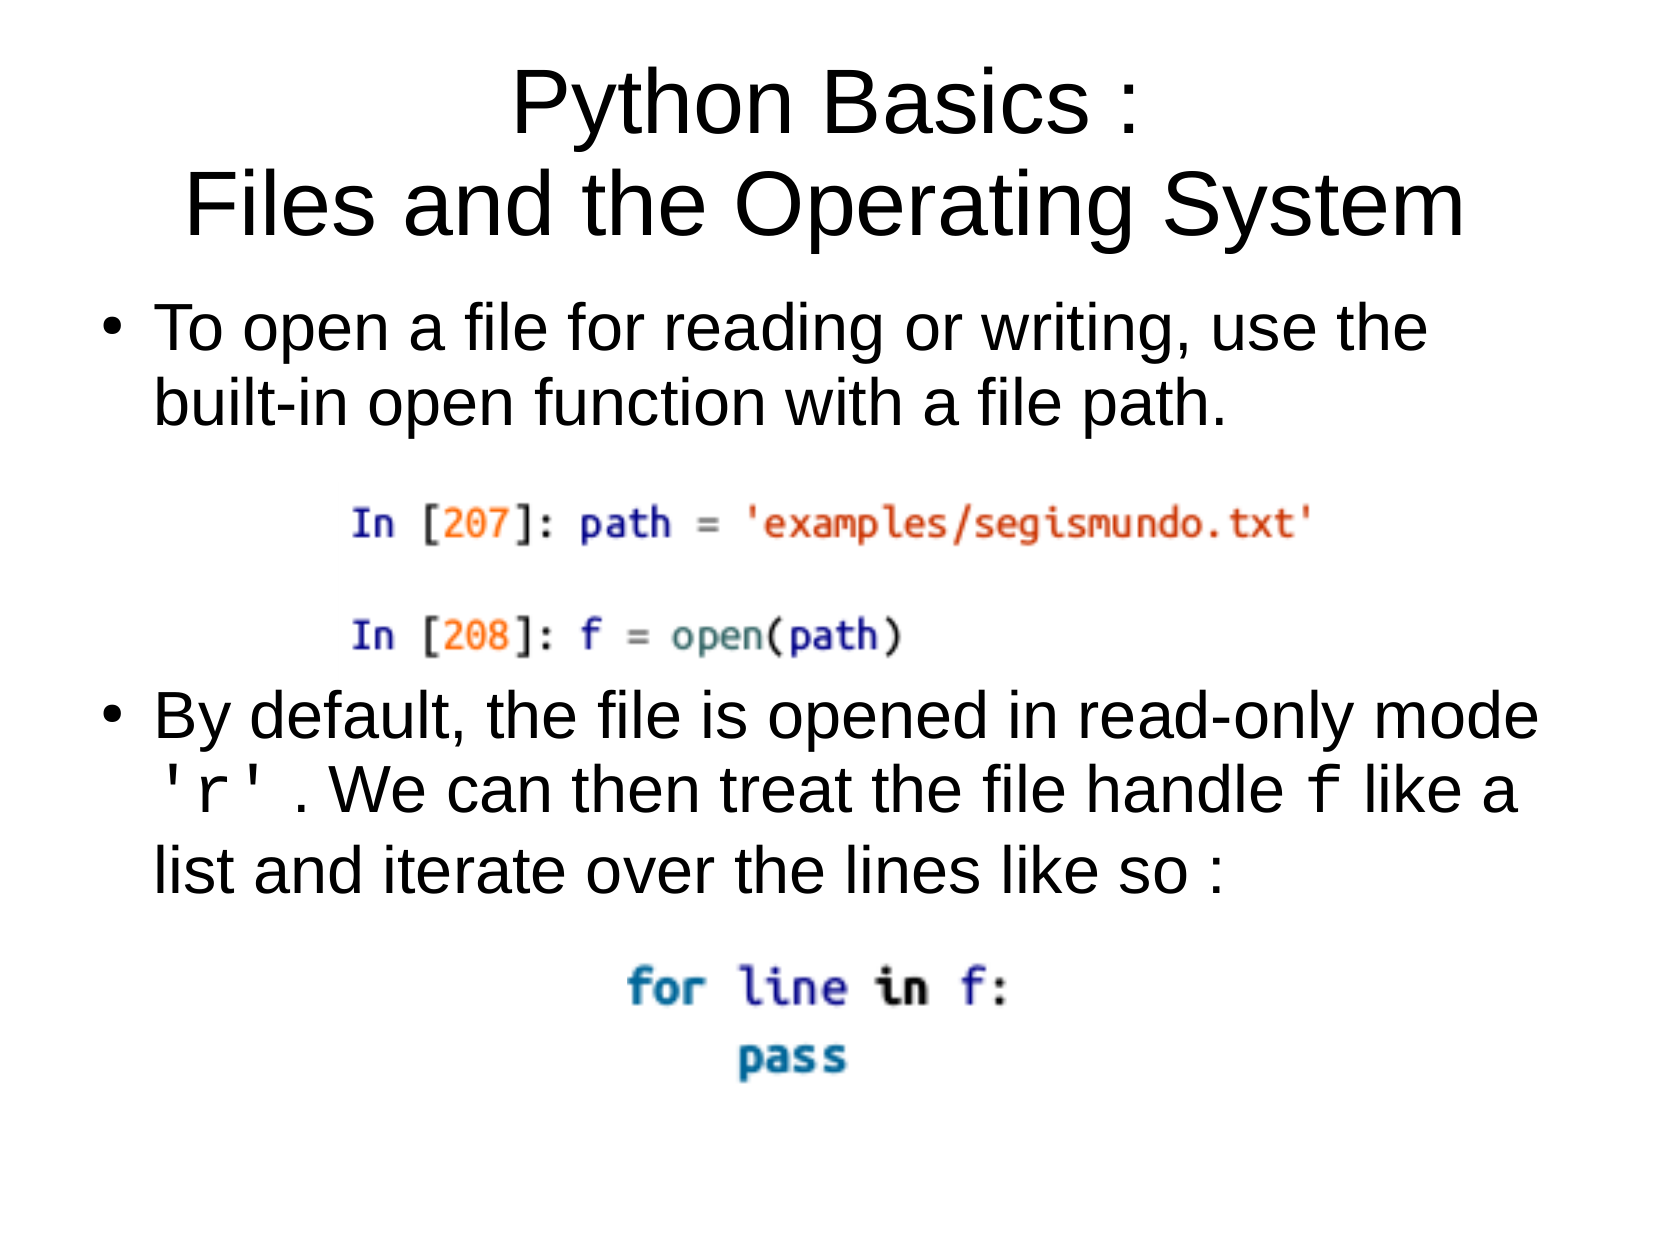

# Python Basics : Files and the Operating System
To open a file for reading or writing, use the built-in open function with a file path.
By default, the file is opened in read-only mode 'r' . We can then treat the file handle f like a list and iterate over the lines like so :